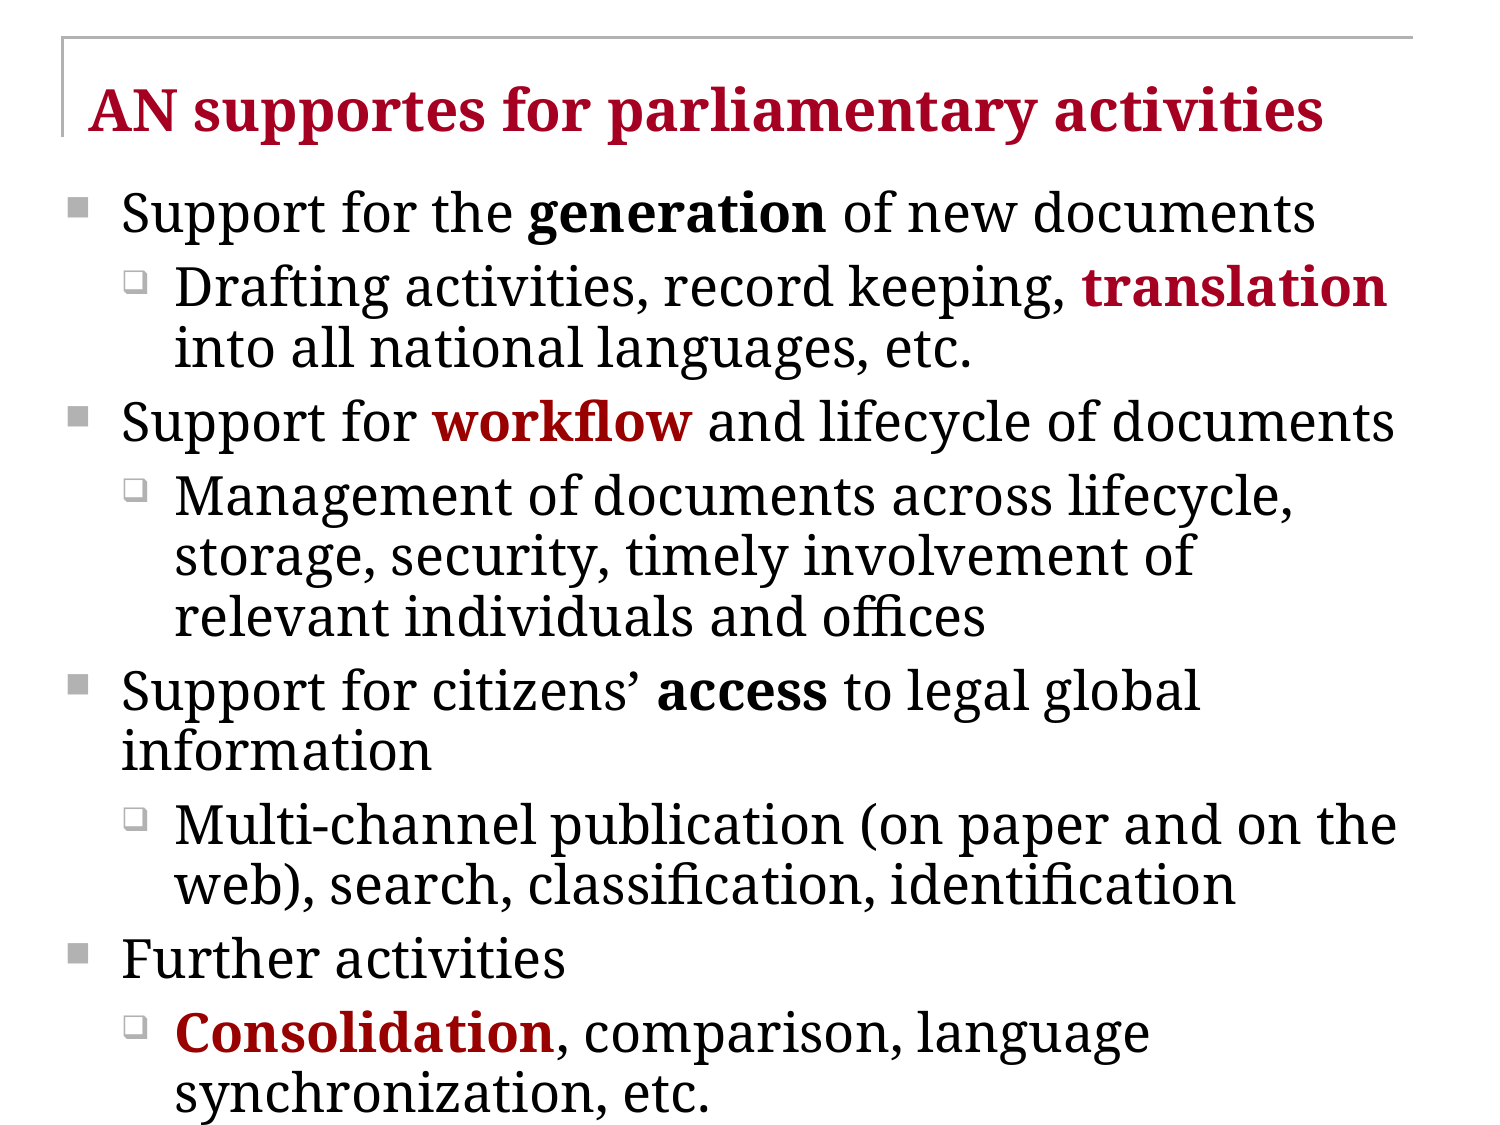

# AN supportes for parliamentary activities
Support for the generation of new documents
Drafting activities, record keeping, translation into all national languages, etc.
Support for workflow and lifecycle of documents
Management of documents across lifecycle, storage, security, timely involvement of relevant individuals and offices
Support for citizens’ access to legal global information
Multi-channel publication (on paper and on the web), search, classification, identification
Further activities
Consolidation, comparison, language synchronization, etc.